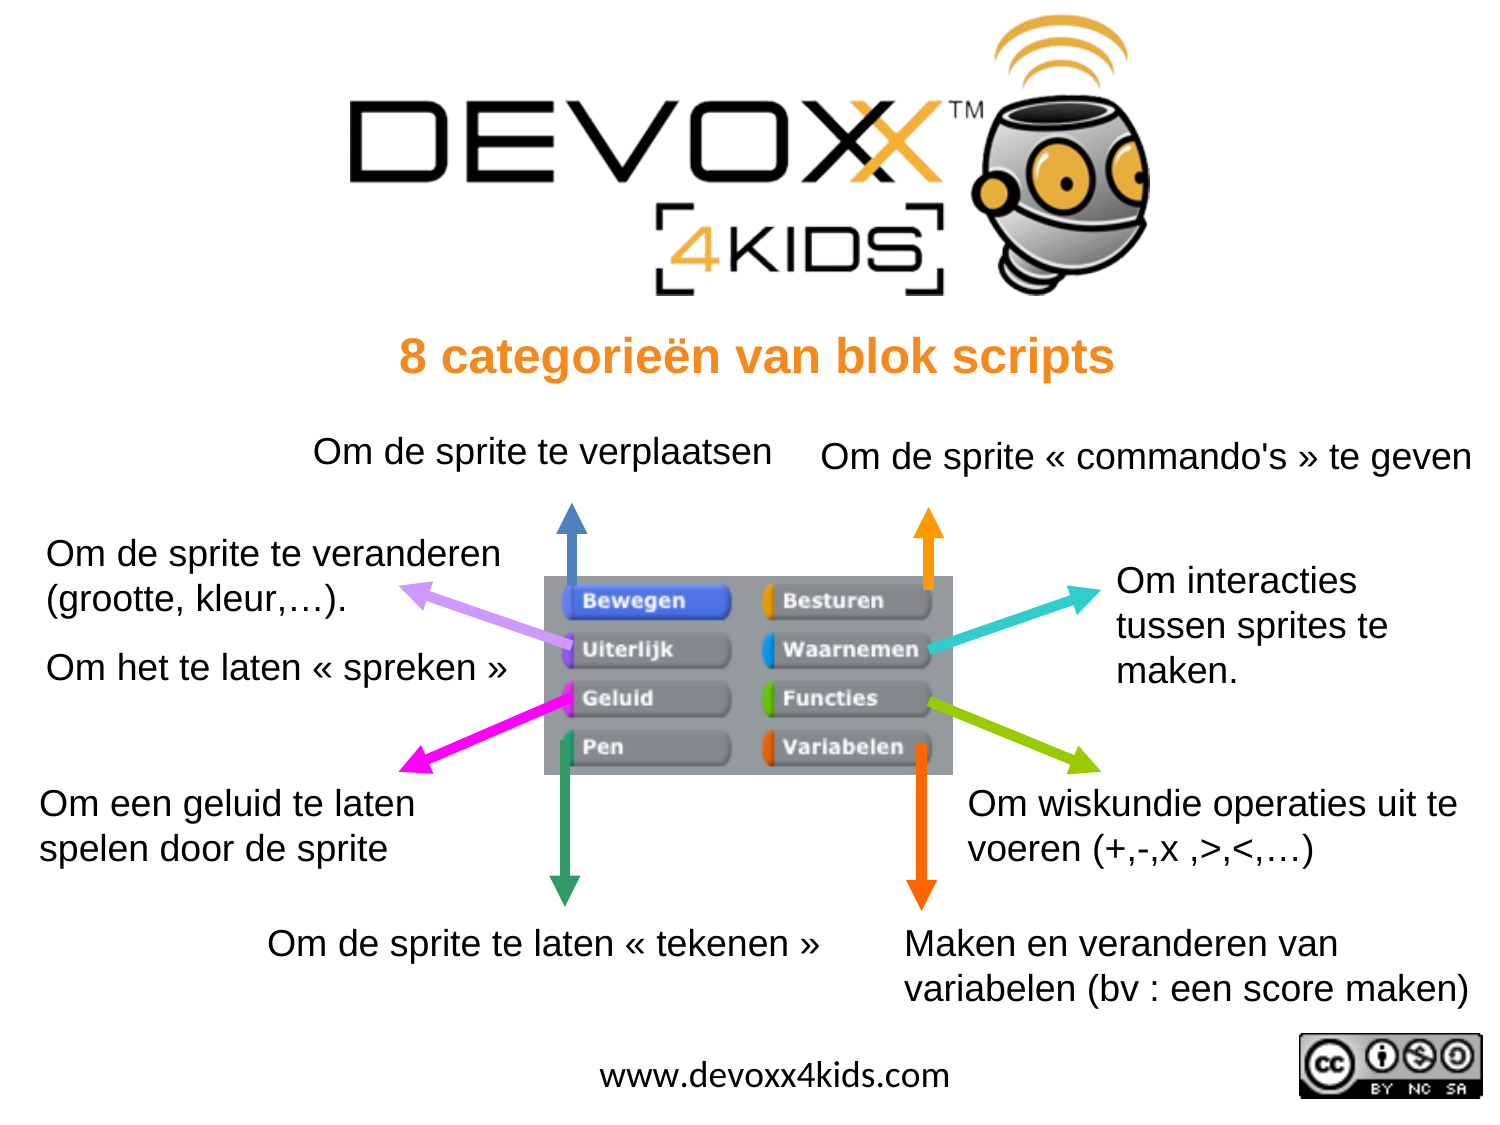

8 categorieën van blok scripts
Om de sprite te verplaatsen
Om de sprite « commando's » te geven
Om de sprite te veranderen (grootte, kleur,…).
Om het te laten « spreken »
Om interacties tussen sprites te maken.
Om een geluid te laten spelen door de sprite
Om wiskundie operaties uit te voeren (+,-,x ,>,<,…)
Om de sprite te laten « tekenen »
Maken en veranderen van variabelen (bv : een score maken)